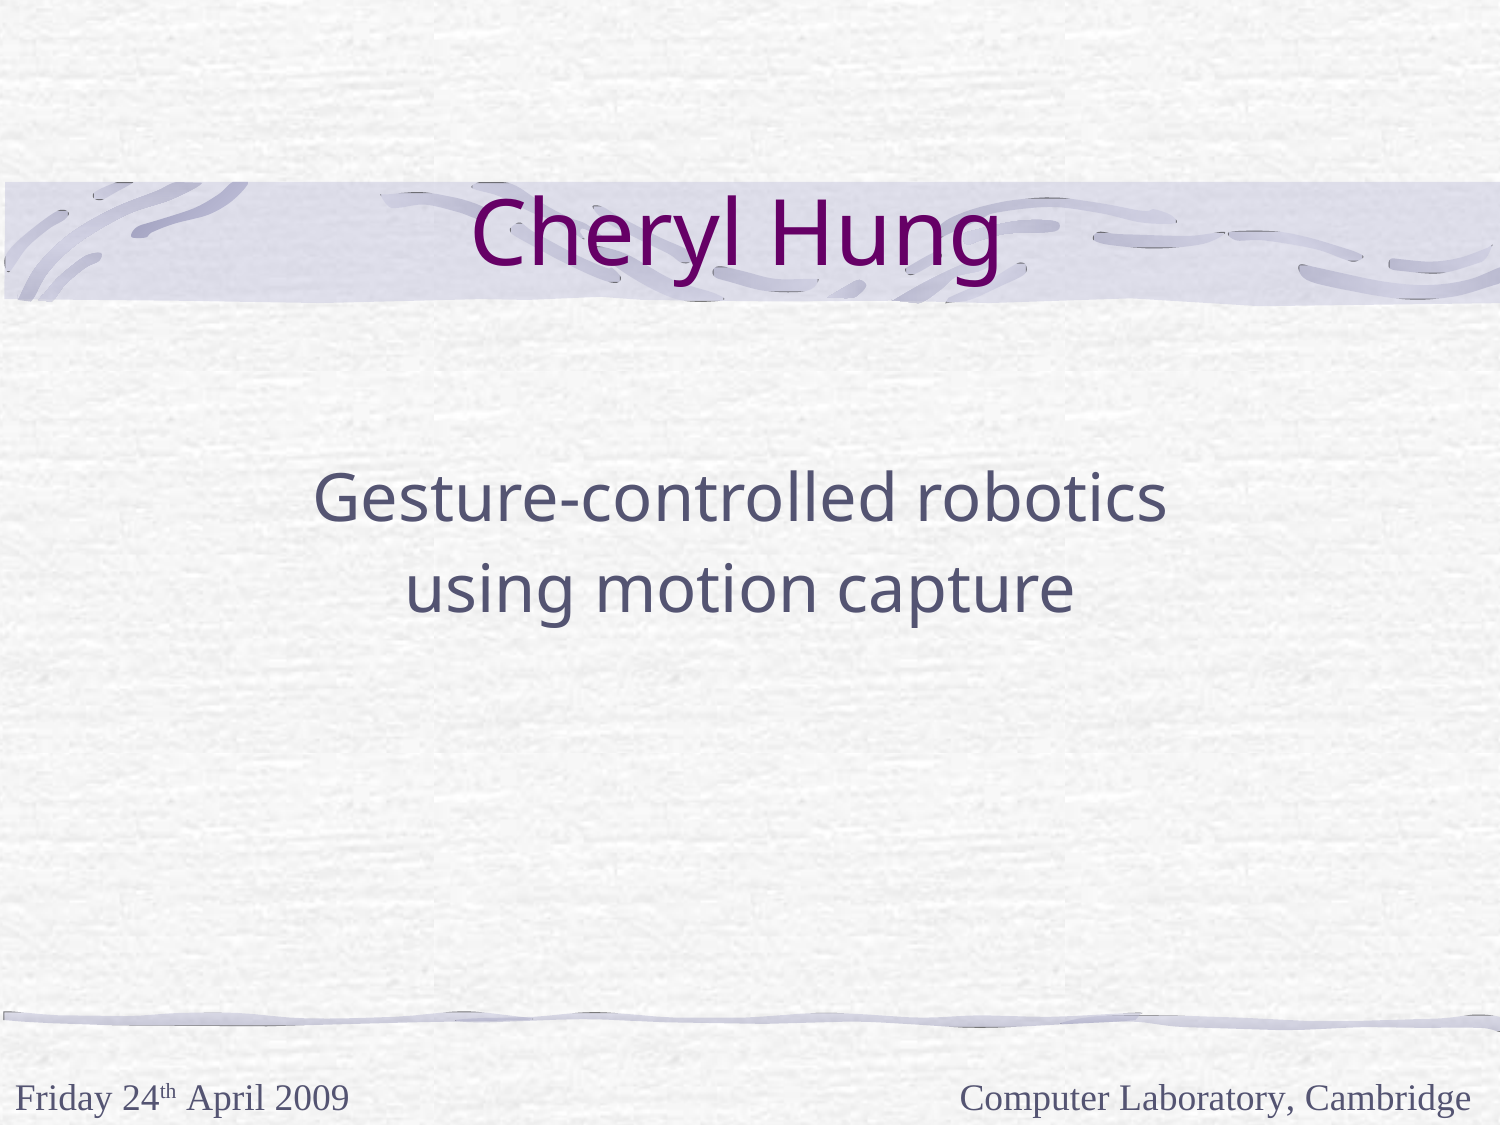

# Cheryl Hung
Gesture-controlled robotics
using motion capture
Friday 24th April 2009
Computer Laboratory, Cambridge